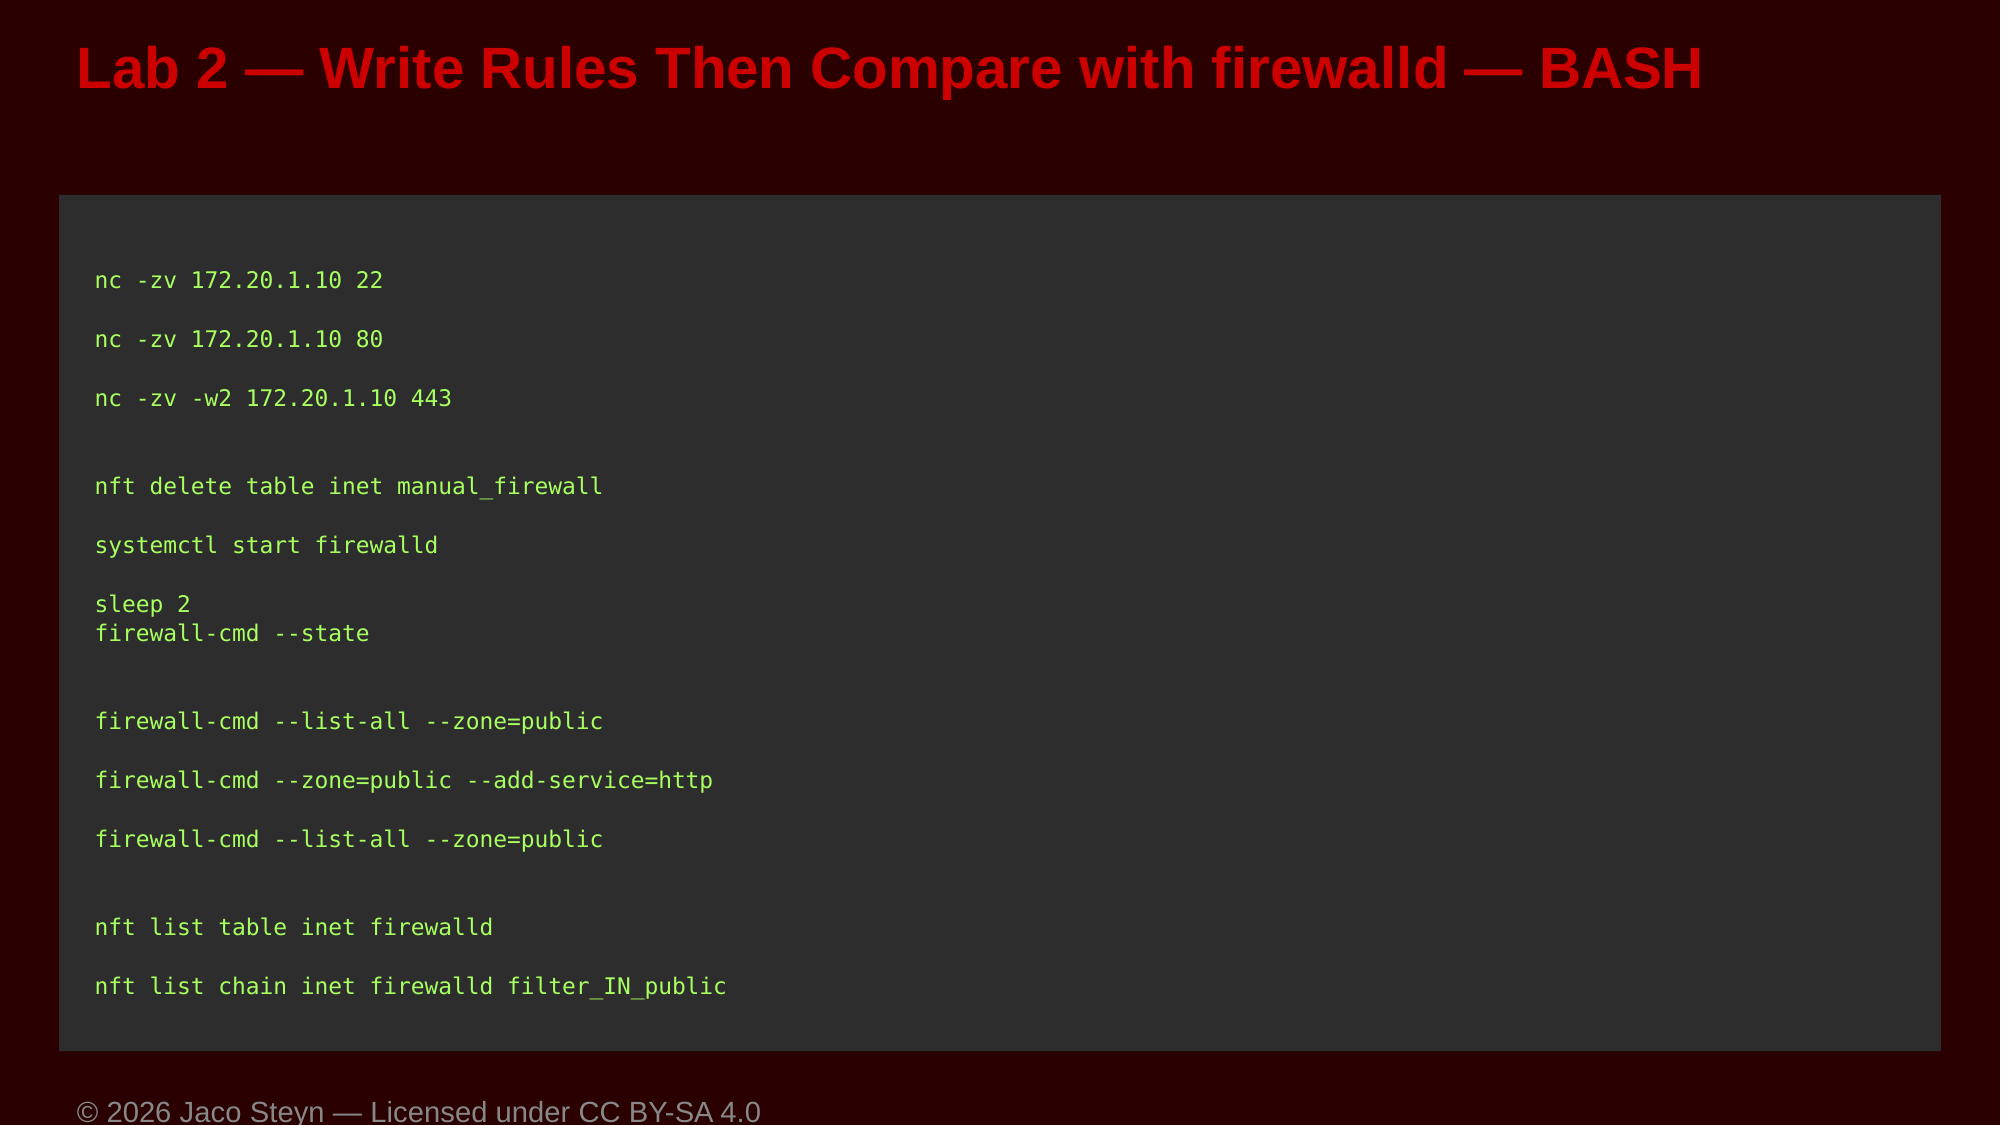

Lab 2 — Write Rules Then Compare with firewalld — BASH
nc -zv 172.20.1.10 22
nc -zv 172.20.1.10 80
nc -zv -w2 172.20.1.10 443
nft delete table inet manual_firewall
systemctl start firewalld
sleep 2
firewall-cmd --state
firewall-cmd --list-all --zone=public
firewall-cmd --zone=public --add-service=http
firewall-cmd --list-all --zone=public
nft list table inet firewalld
nft list chain inet firewalld filter_IN_public
© 2026 Jaco Steyn — Licensed under CC BY-SA 4.0